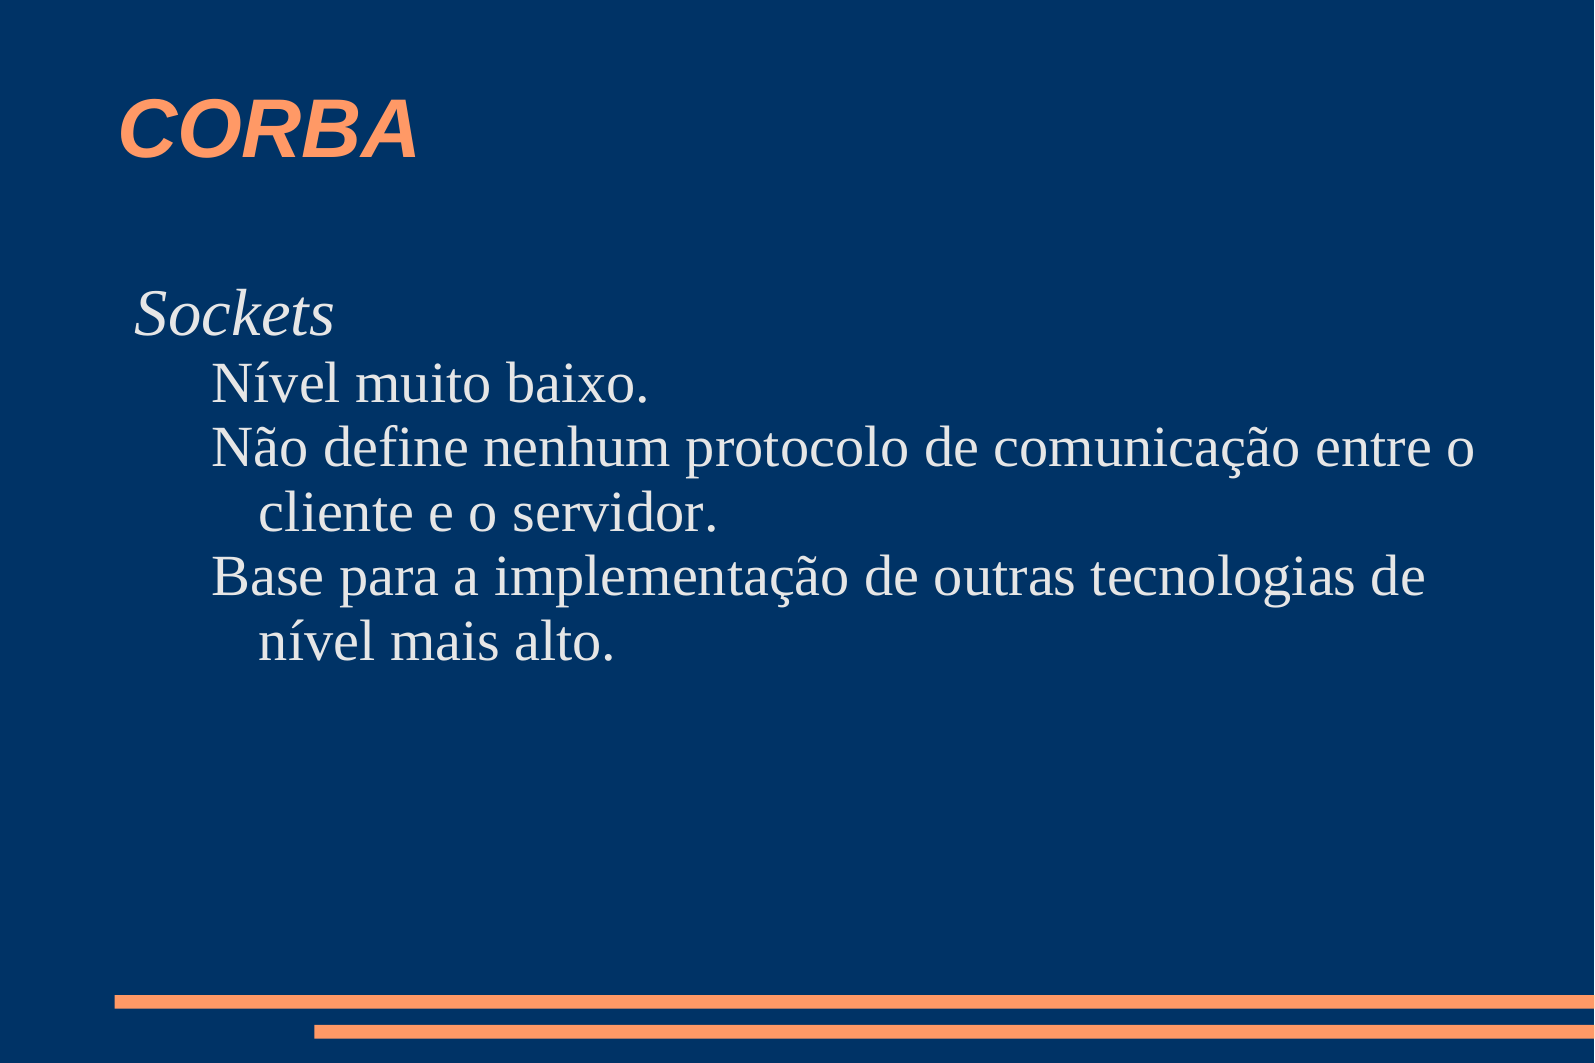

# CORBA
Sockets
Nível muito baixo.
Não define nenhum protocolo de comunicação entre o cliente e o servidor.
Base para a implementação de outras tecnologias de nível mais alto.